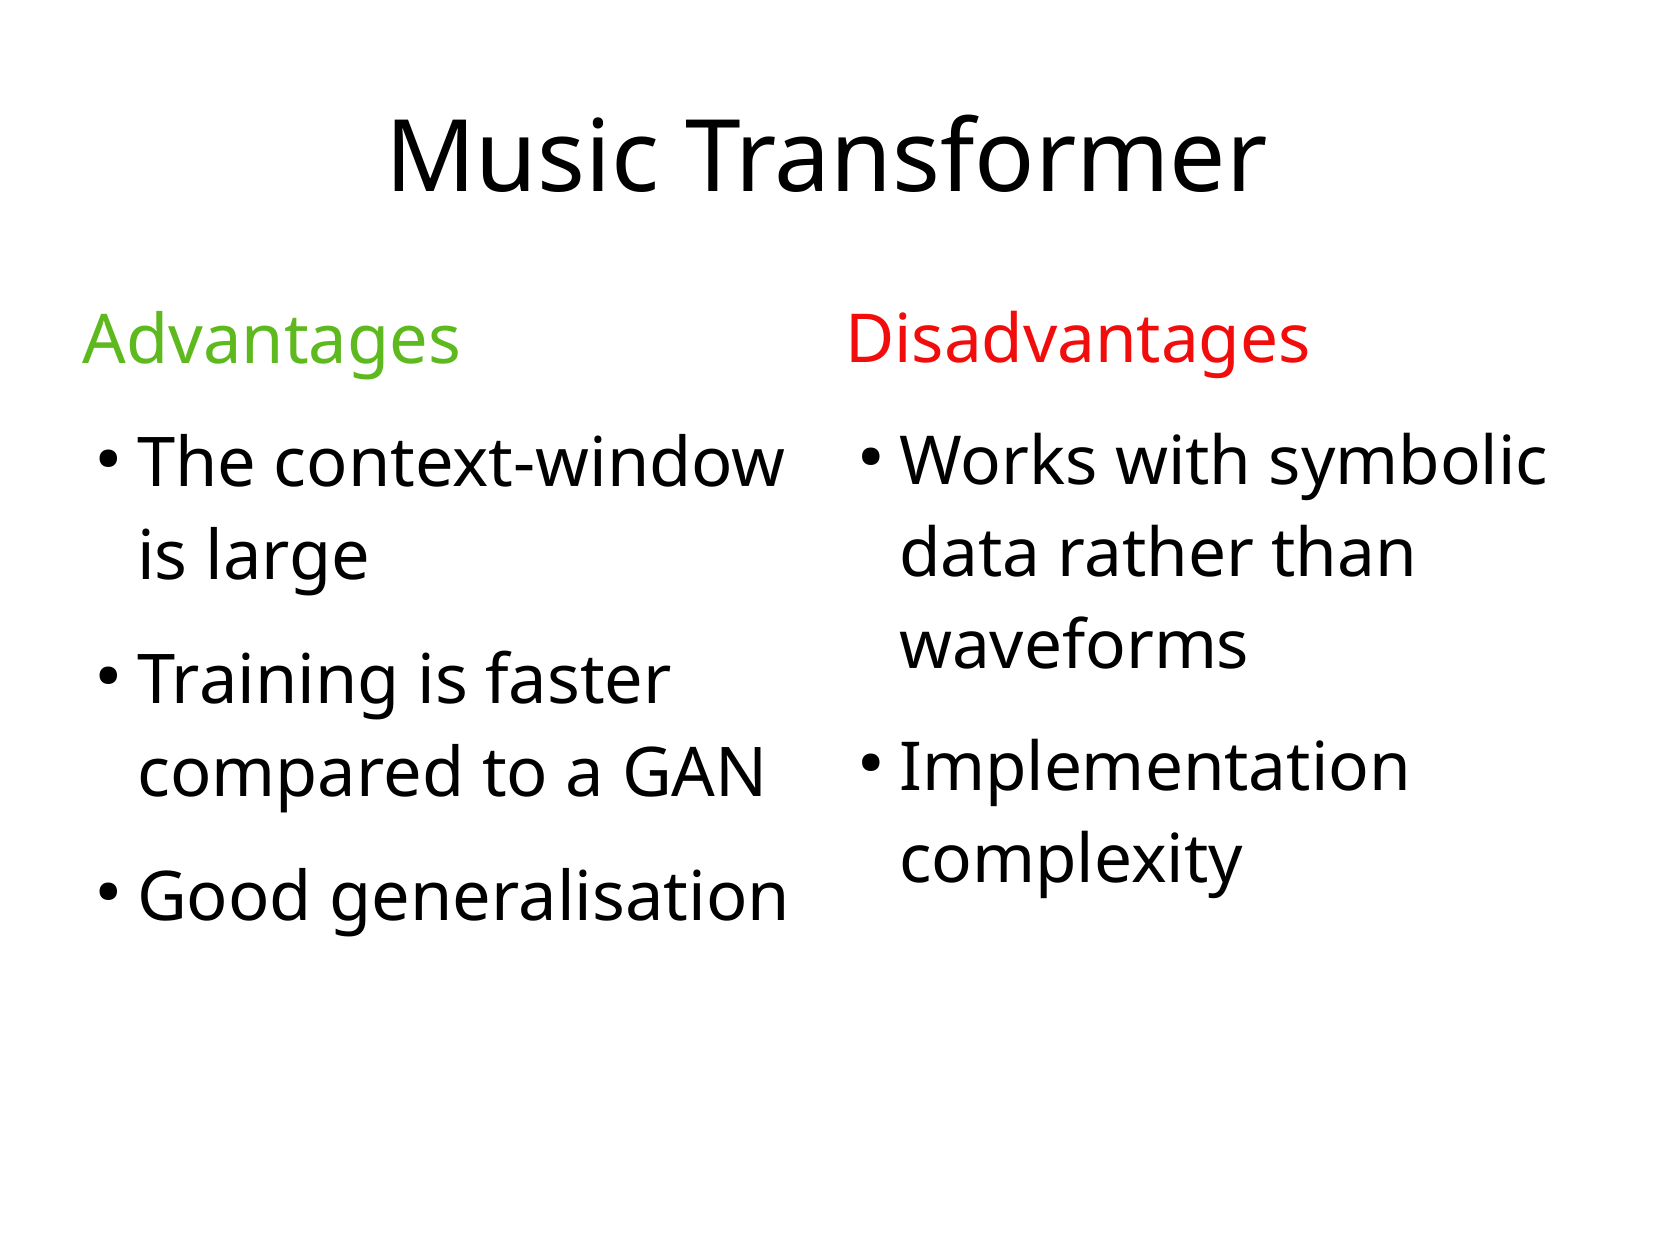

# Music Transformer
Advantages
The context-window is large
Training is faster compared to a GAN
Good generalisation
Disadvantages
Works with symbolic data rather than waveforms
Implementation complexity